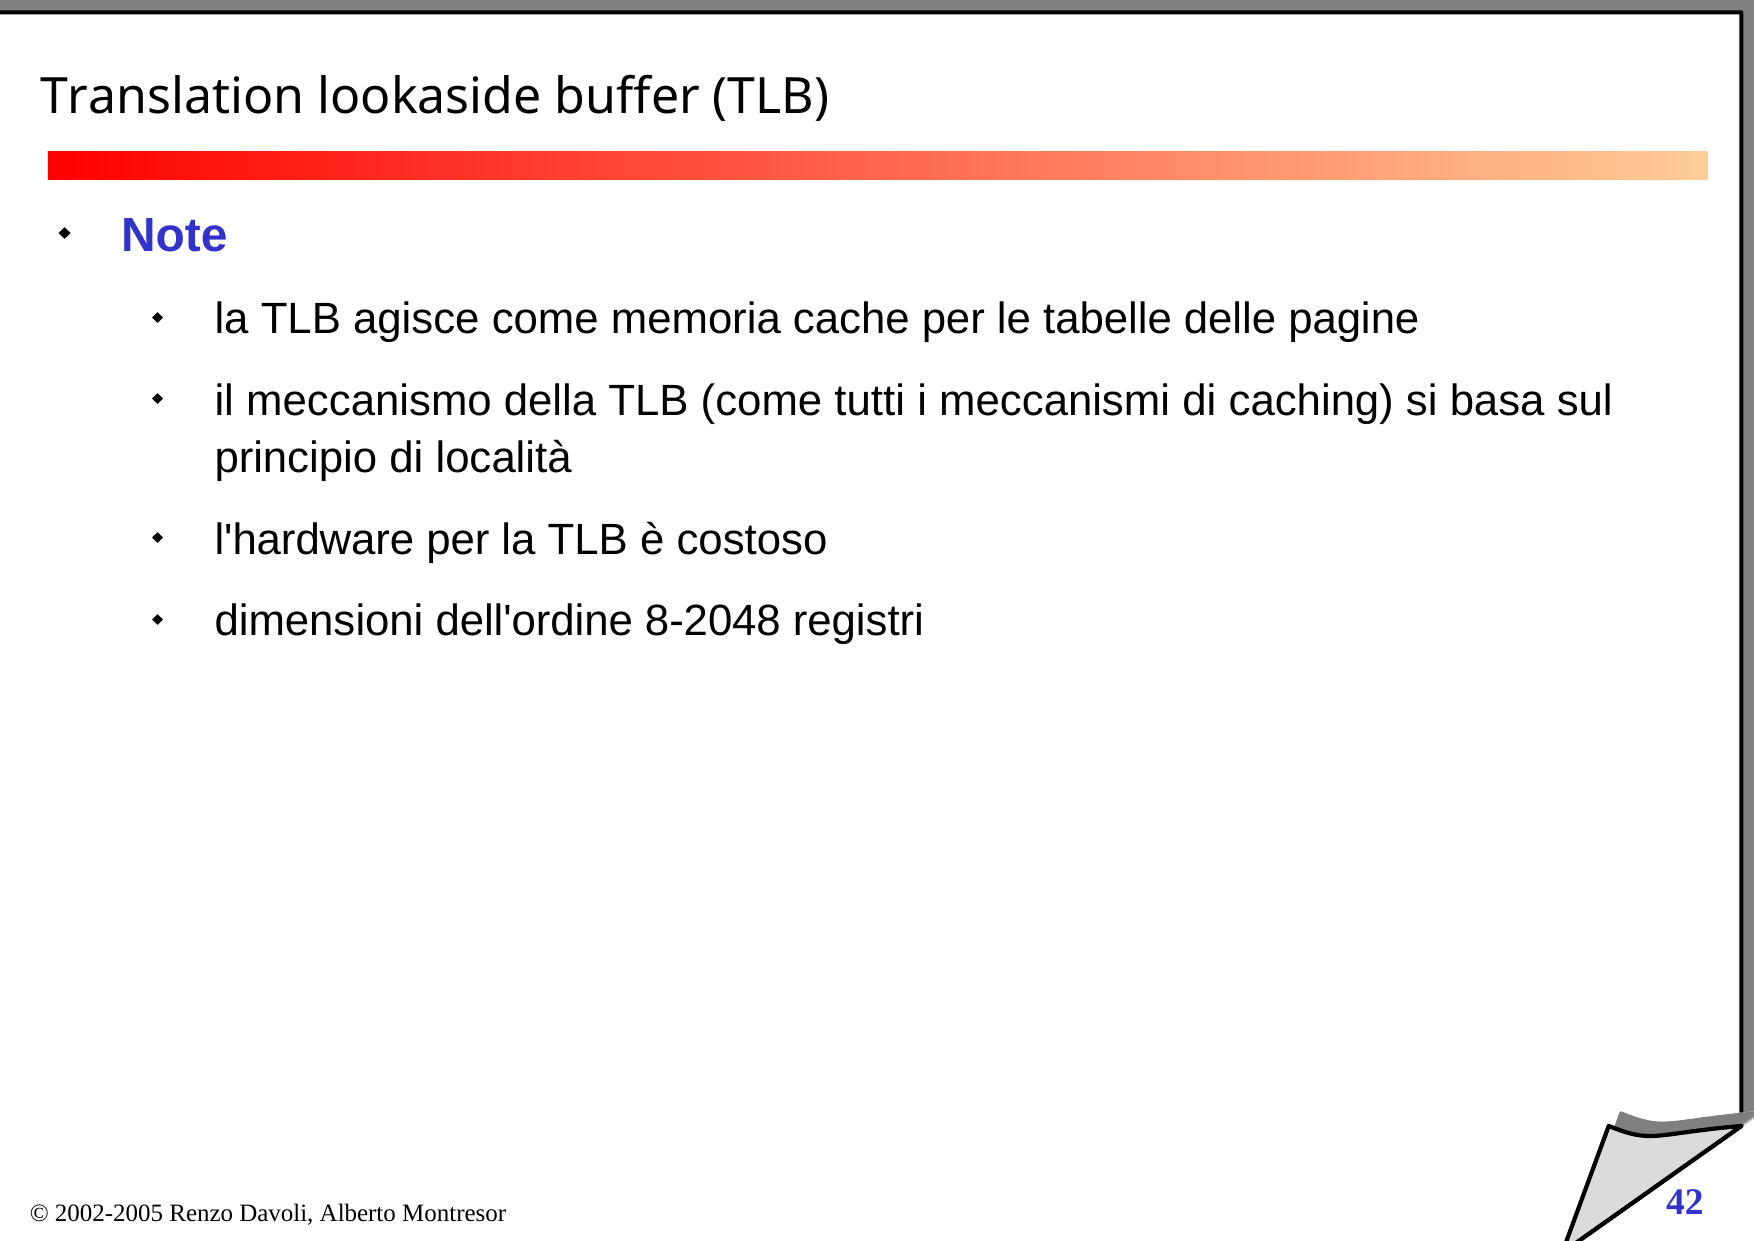

# Translation lookaside buffer (TLB)
Note
la TLB agisce come memoria cache per le tabelle delle pagine
il meccanismo della TLB (come tutti i meccanismi di caching) si basa sul principio di località
l'hardware per la TLB è costoso
dimensioni dell'ordine 8-2048 registri